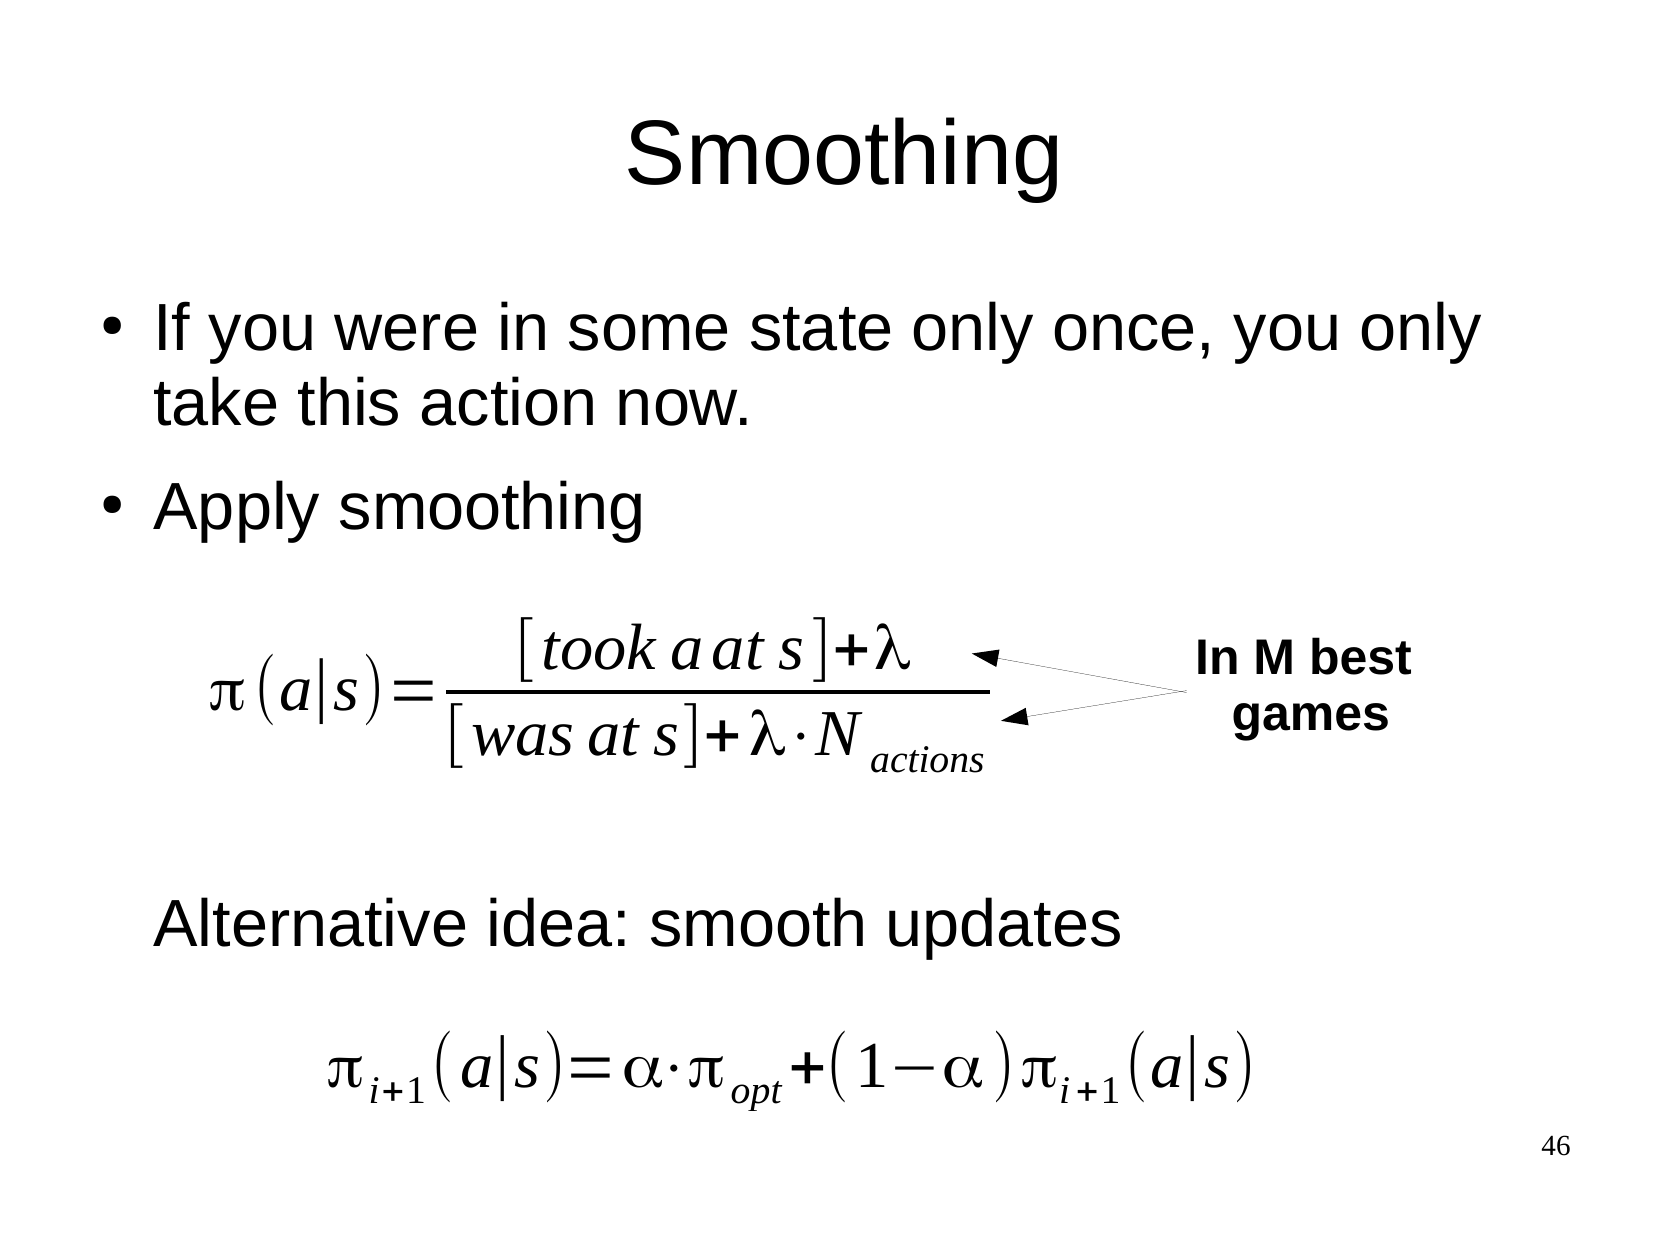

# Smoothing
If you were in some state only once, you only take this action now.
Apply smoothing
Alternative idea: smooth updates
In M best
 games
46